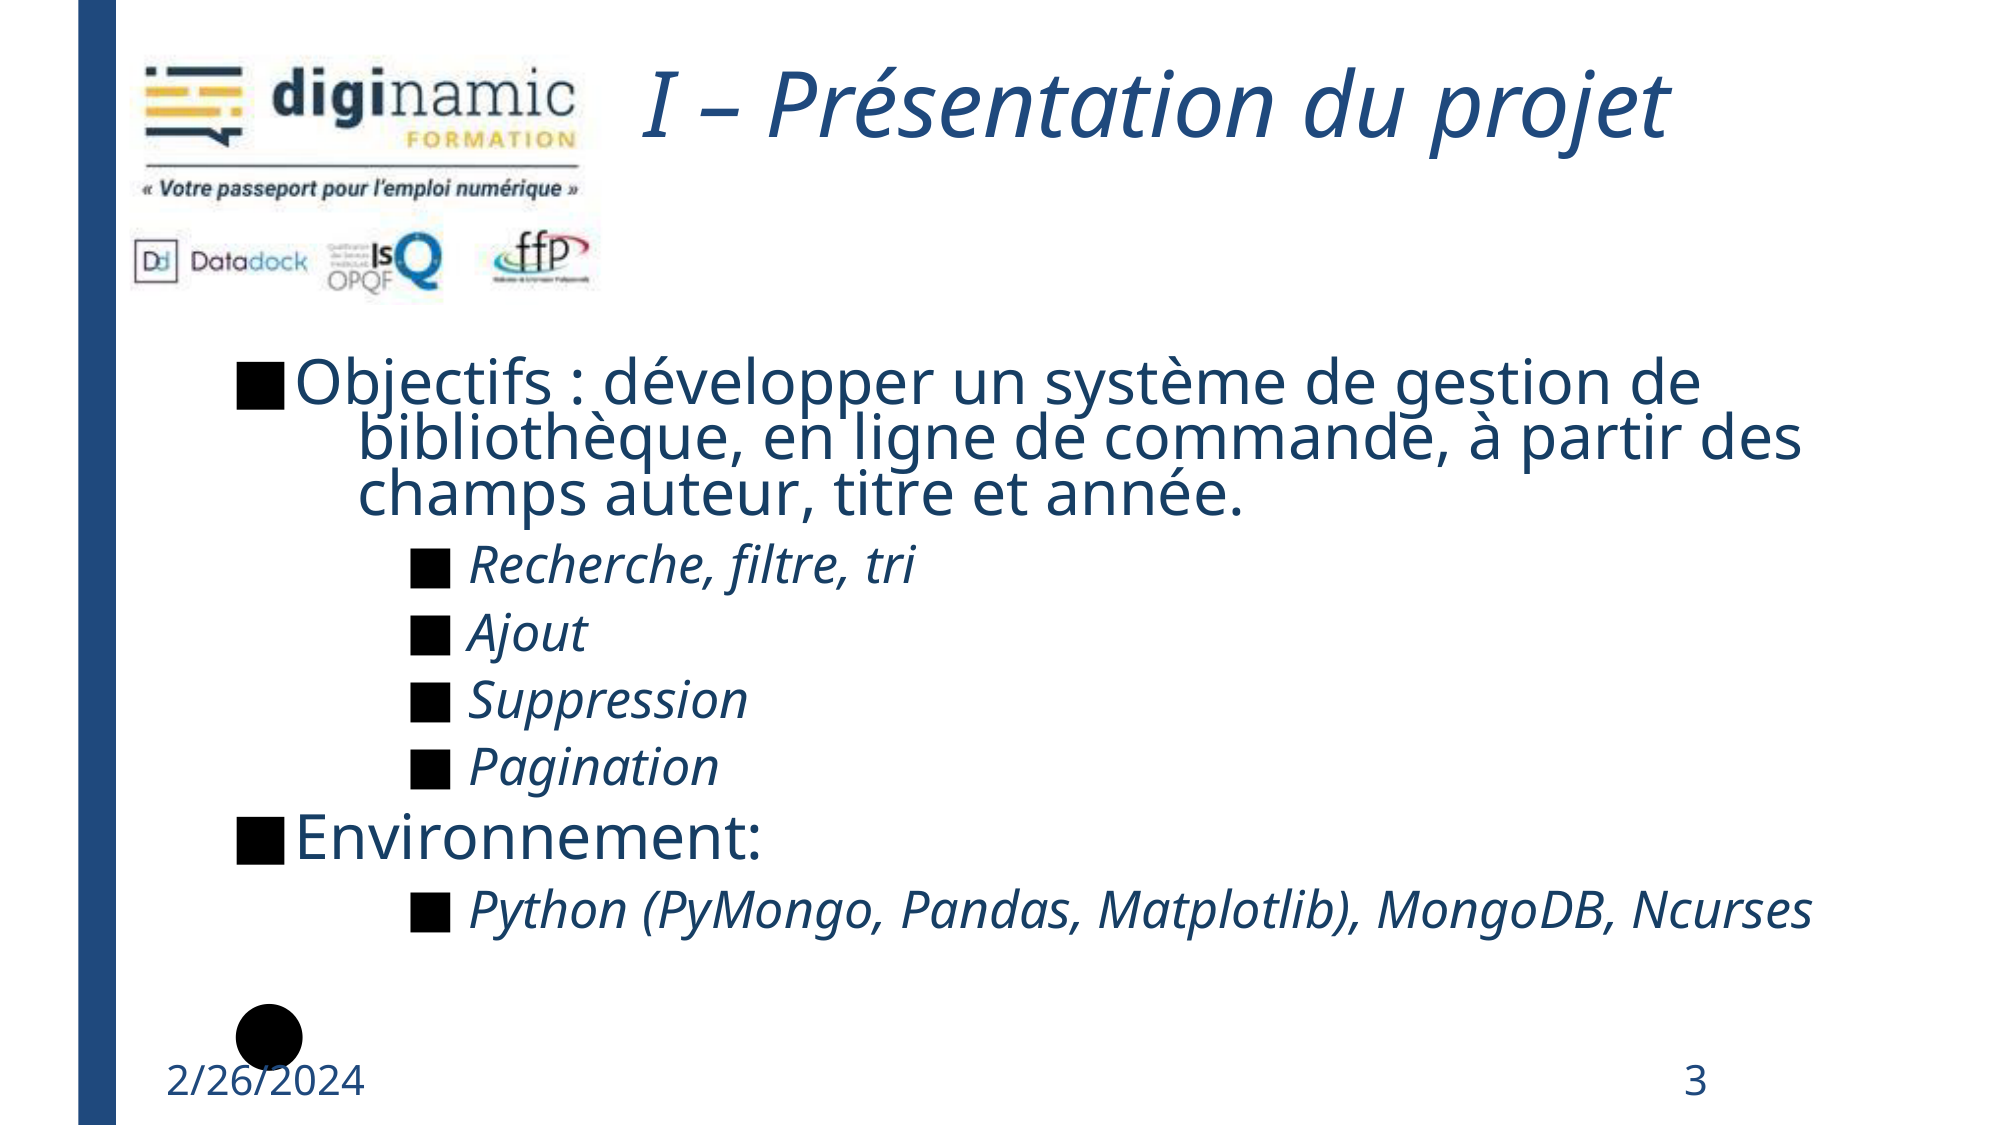

# I – Présentation du projet
Objectifs : développer un système de gestion de bibliothèque, en ligne de commande, à partir des champs auteur, titre et année.
Recherche, filtre, tri
Ajout
Suppression
Pagination
Environnement:
Python (PyMongo, Pandas, Matplotlib), MongoDB, Ncurses
2/26/2024
3